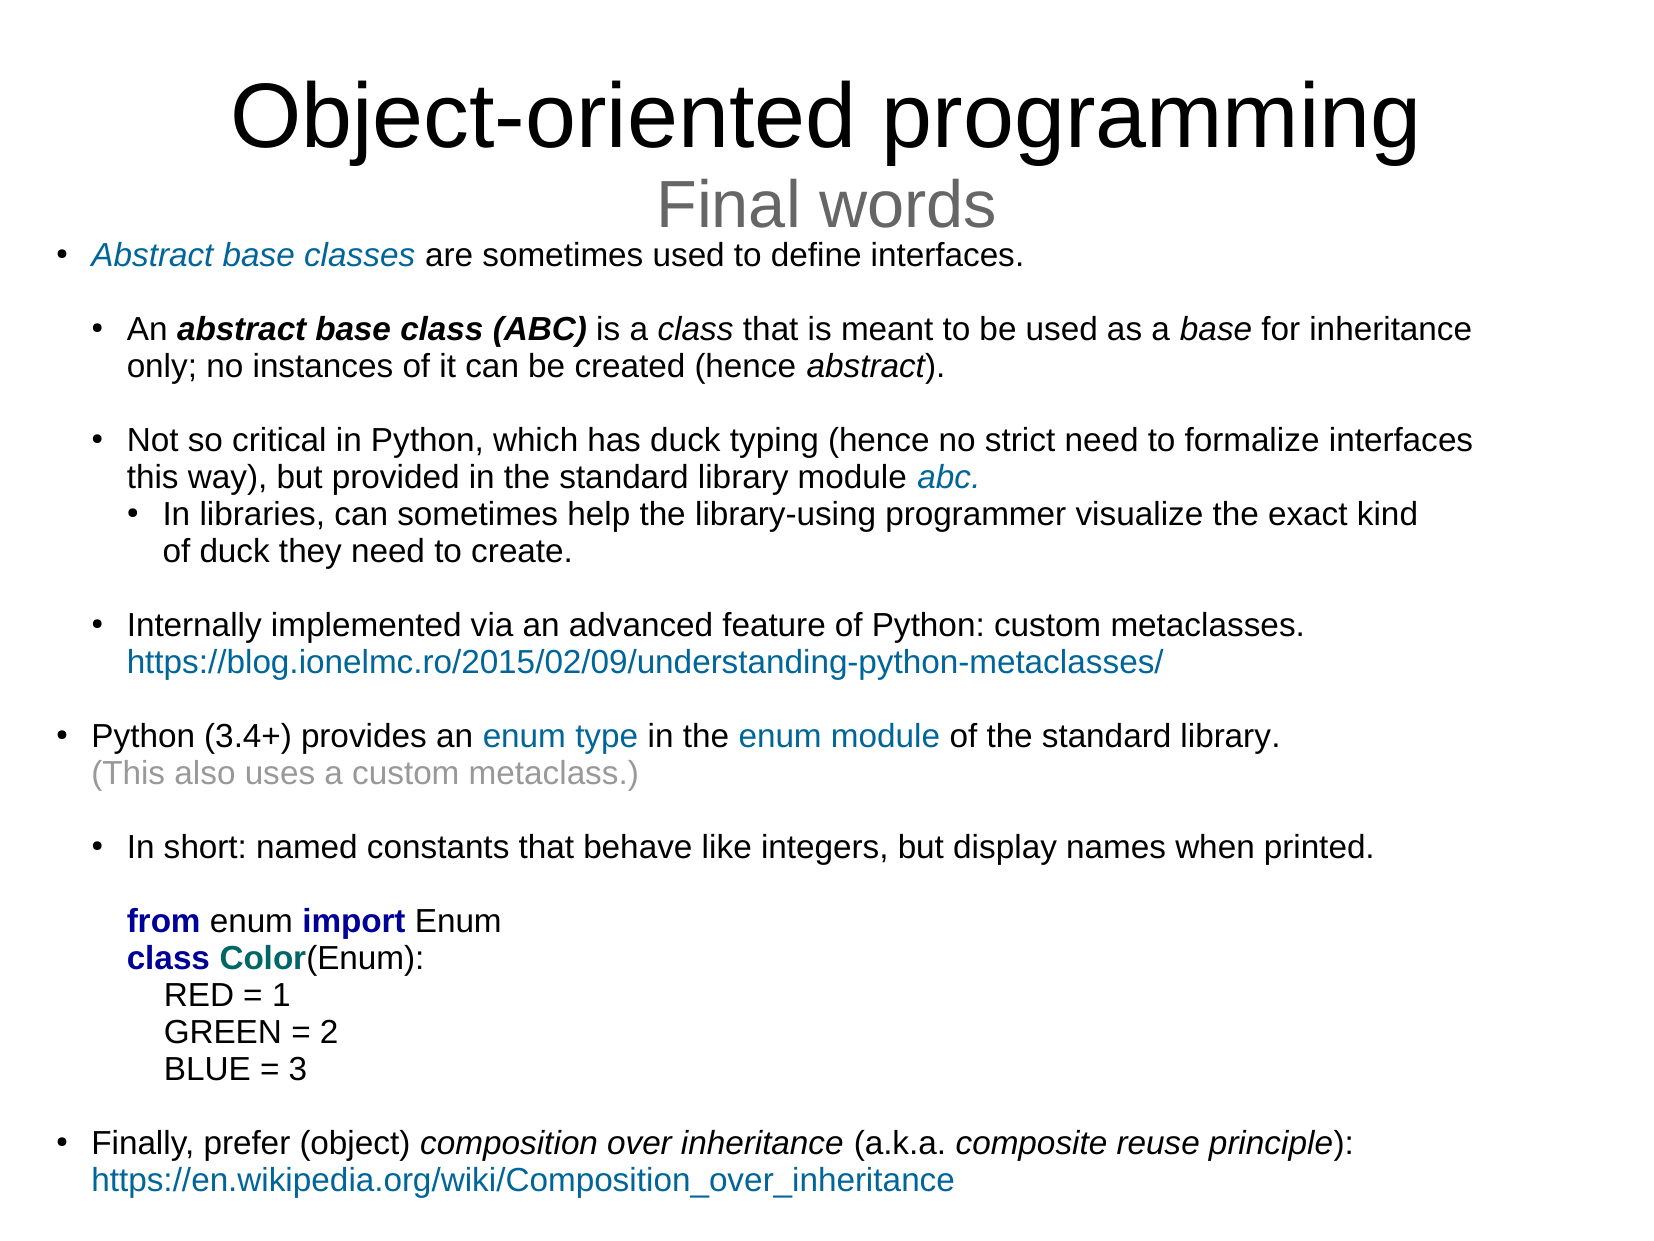

# Object-oriented programming Final words
Abstract base classes are sometimes used to define interfaces.
An abstract base class (ABC) is a class that is meant to be used as a base for inheritance only; no instances of it can be created (hence abstract).
Not so critical in Python, which has duck typing (hence no strict need to formalize interfaces this way), but provided in the standard library module abc.
In libraries, can sometimes help the library-using programmer visualize the exact kind
of duck they need to create.
Internally implemented via an advanced feature of Python: custom metaclasses.
https://blog.ionelmc.ro/2015/02/09/understanding-python-metaclasses/
Python (3.4+) provides an enum type in the enum module of the standard library.
(This also uses a custom metaclass.)
In short: named constants that behave like integers, but display names when printed.
from enum import Enum
class Color(Enum):
 RED = 1
 GREEN = 2
 BLUE = 3
Finally, prefer (object) composition over inheritance (a.k.a. composite reuse principle):
https://en.wikipedia.org/wiki/Composition_over_inheritance